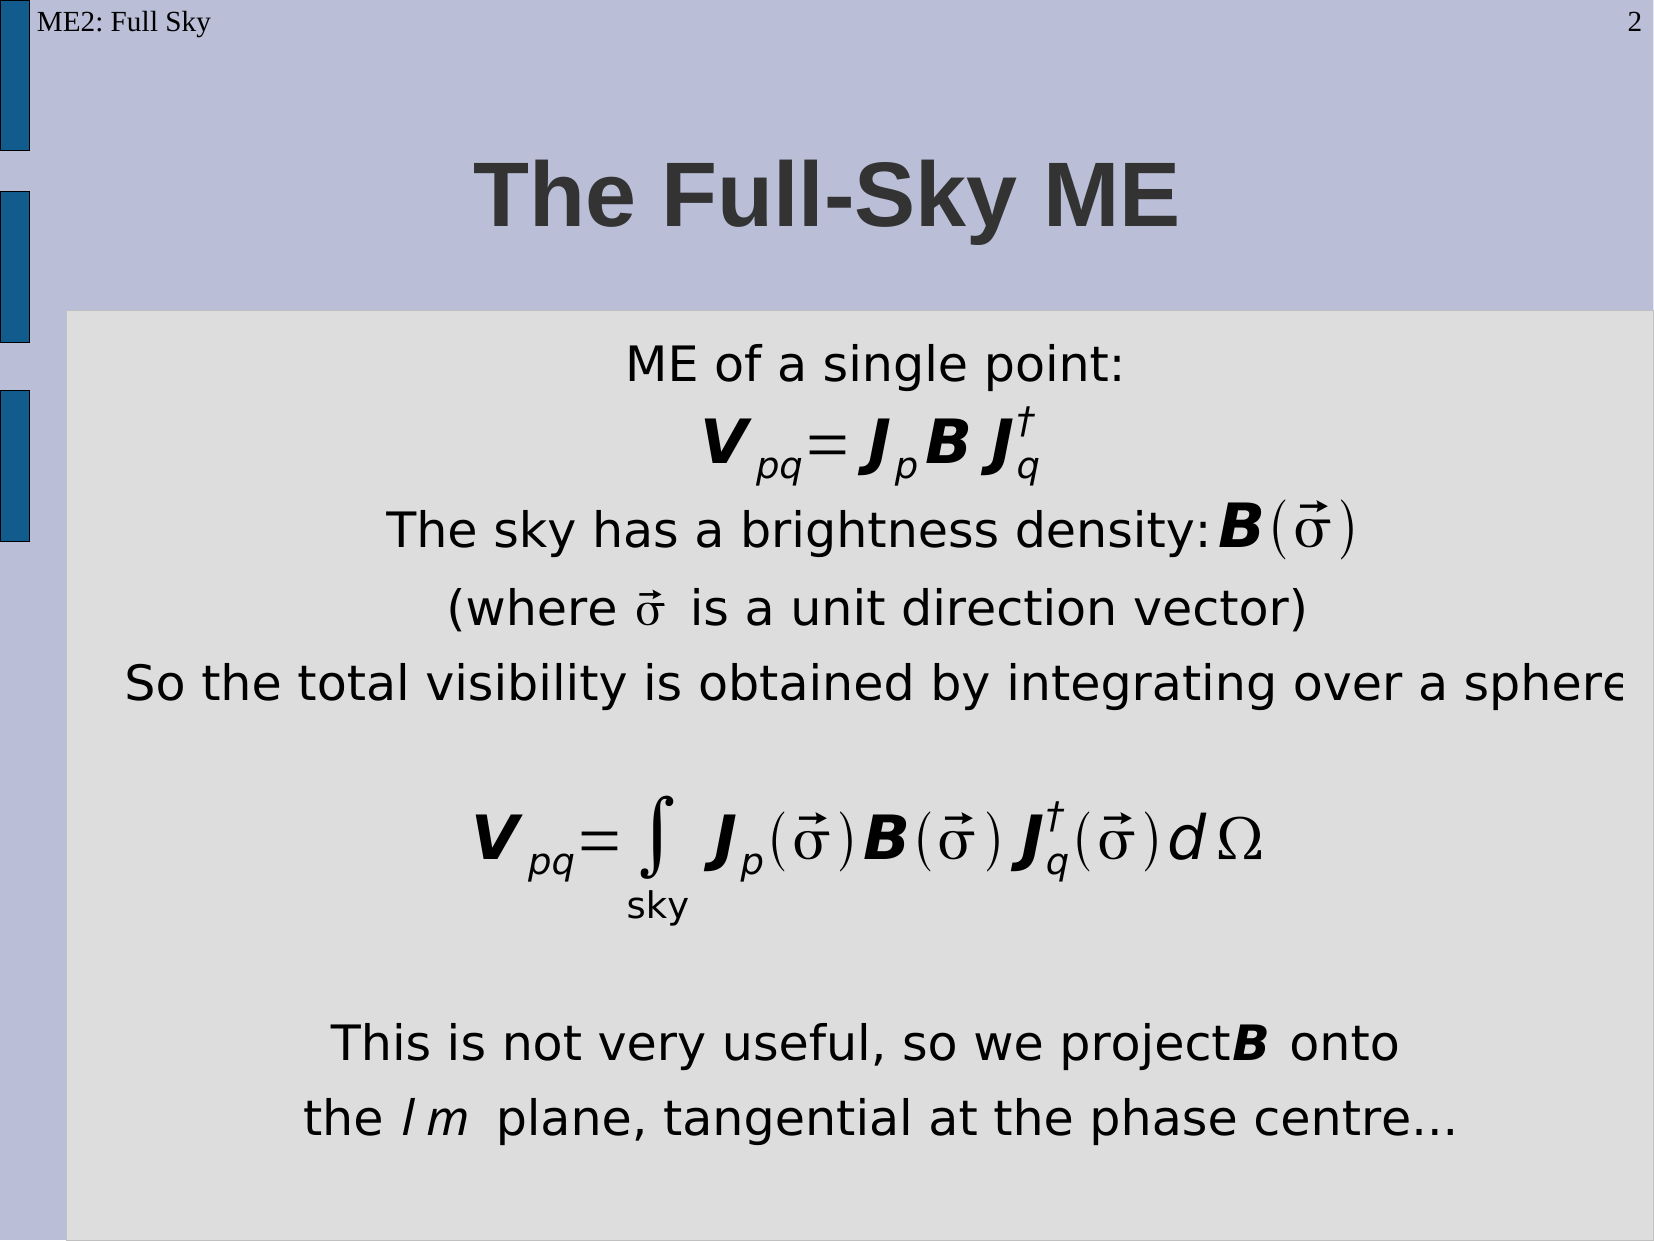

ME2: Full Sky
2
# The Full-Sky ME